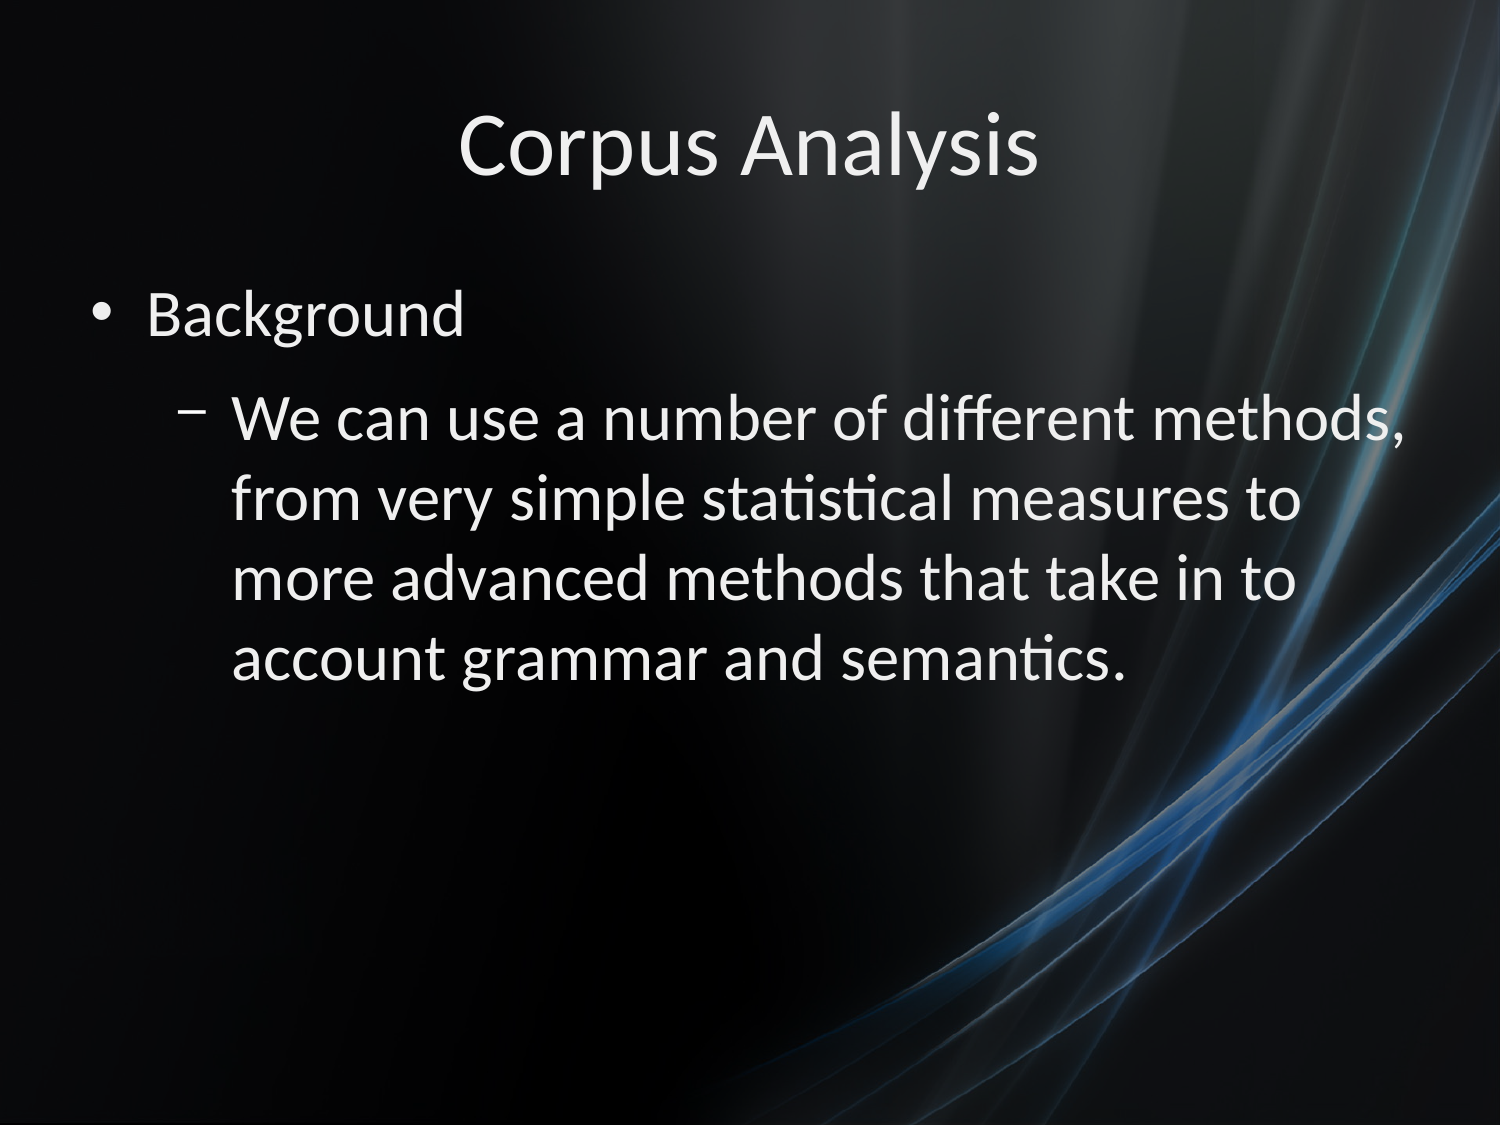

# Corpus Analysis
Background
We can use a number of different methods, from very simple statistical measures to more advanced methods that take in to account grammar and semantics.